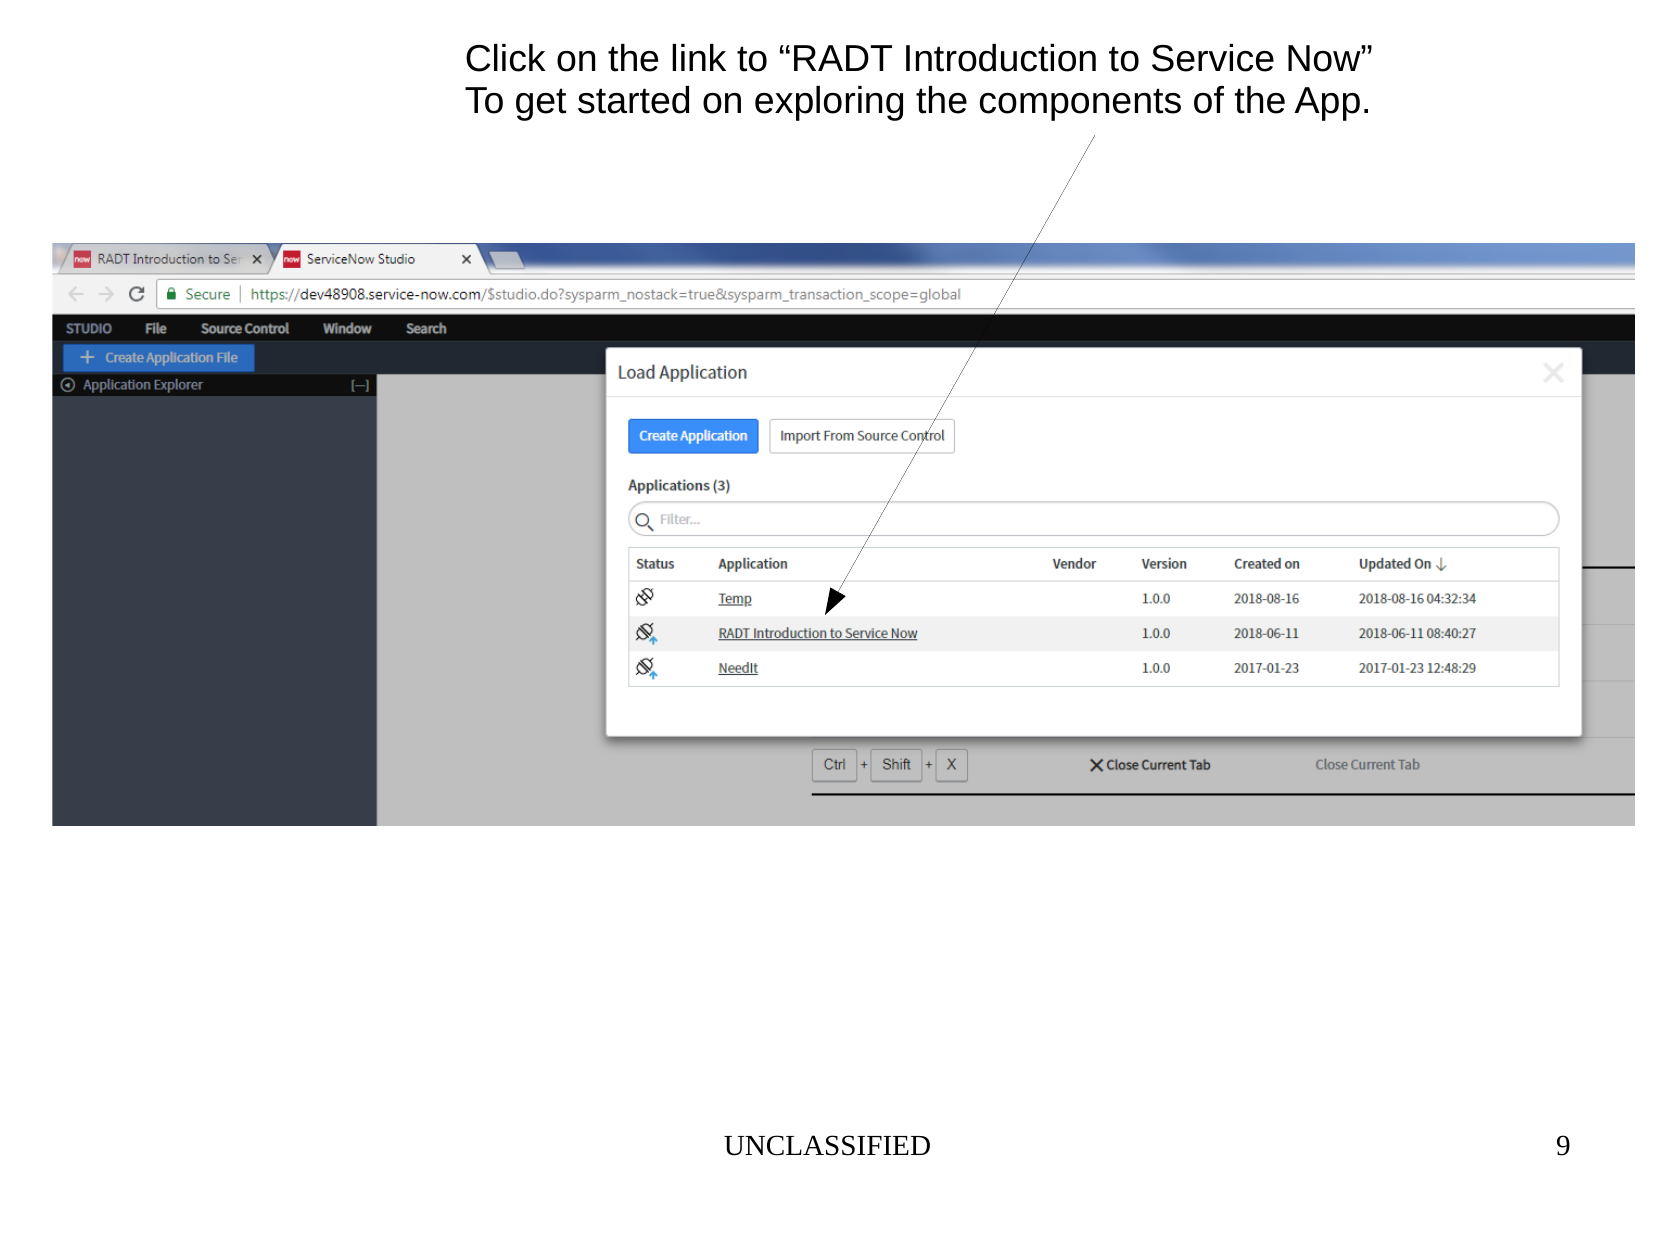

Click on the link to “RADT Introduction to Service Now”
To get started on exploring the components of the App.
UNCLASSIFIED
9